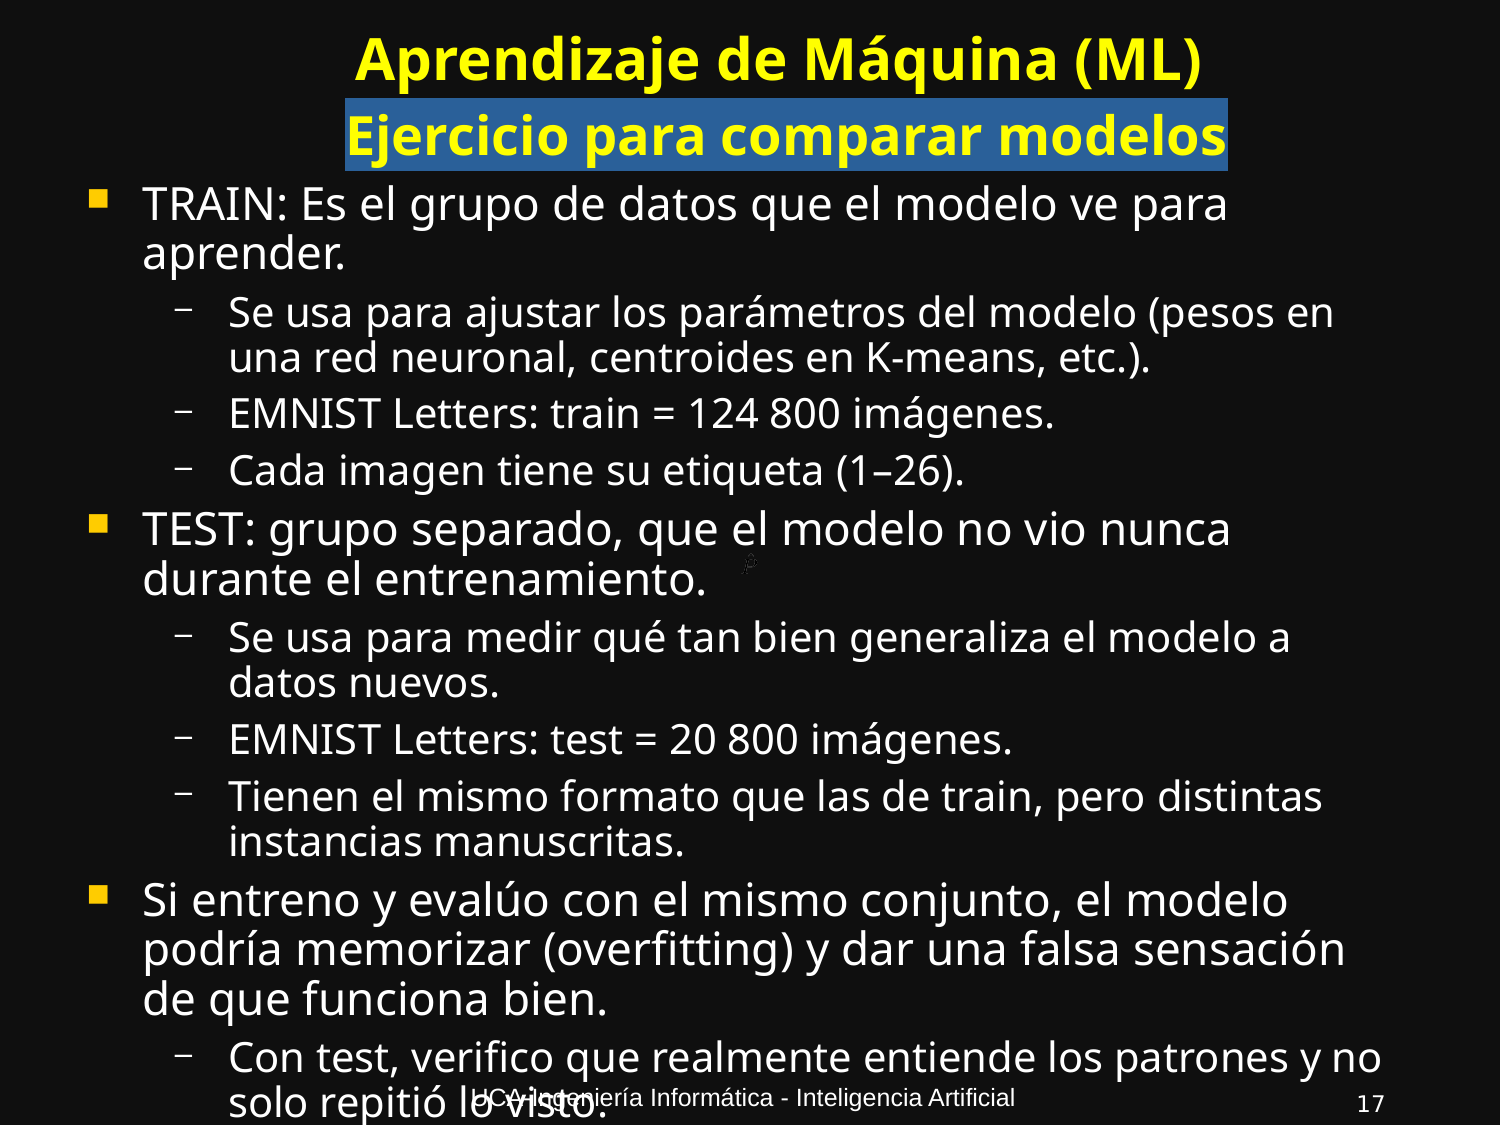

# Aprendizaje de Máquina (ML) Ejercicio para comparar modelos
TRAIN: Es el grupo de datos que el modelo ve para aprender.
Se usa para ajustar los parámetros del modelo (pesos en una red neuronal, centroides en K-means, etc.).
EMNIST Letters: train = 124 800 imágenes.
Cada imagen tiene su etiqueta (1–26).
TEST: grupo separado, que el modelo no vio nunca durante el entrenamiento.
Se usa para medir qué tan bien generaliza el modelo a datos nuevos.
EMNIST Letters: test = 20 800 imágenes.
Tienen el mismo formato que las de train, pero distintas instancias manuscritas.
Si entreno y evalúo con el mismo conjunto, el modelo podría memorizar (overfitting) y dar una falsa sensación de que funciona bien.
Con test, verifico que realmente entiende los patrones y no solo repitió lo visto.